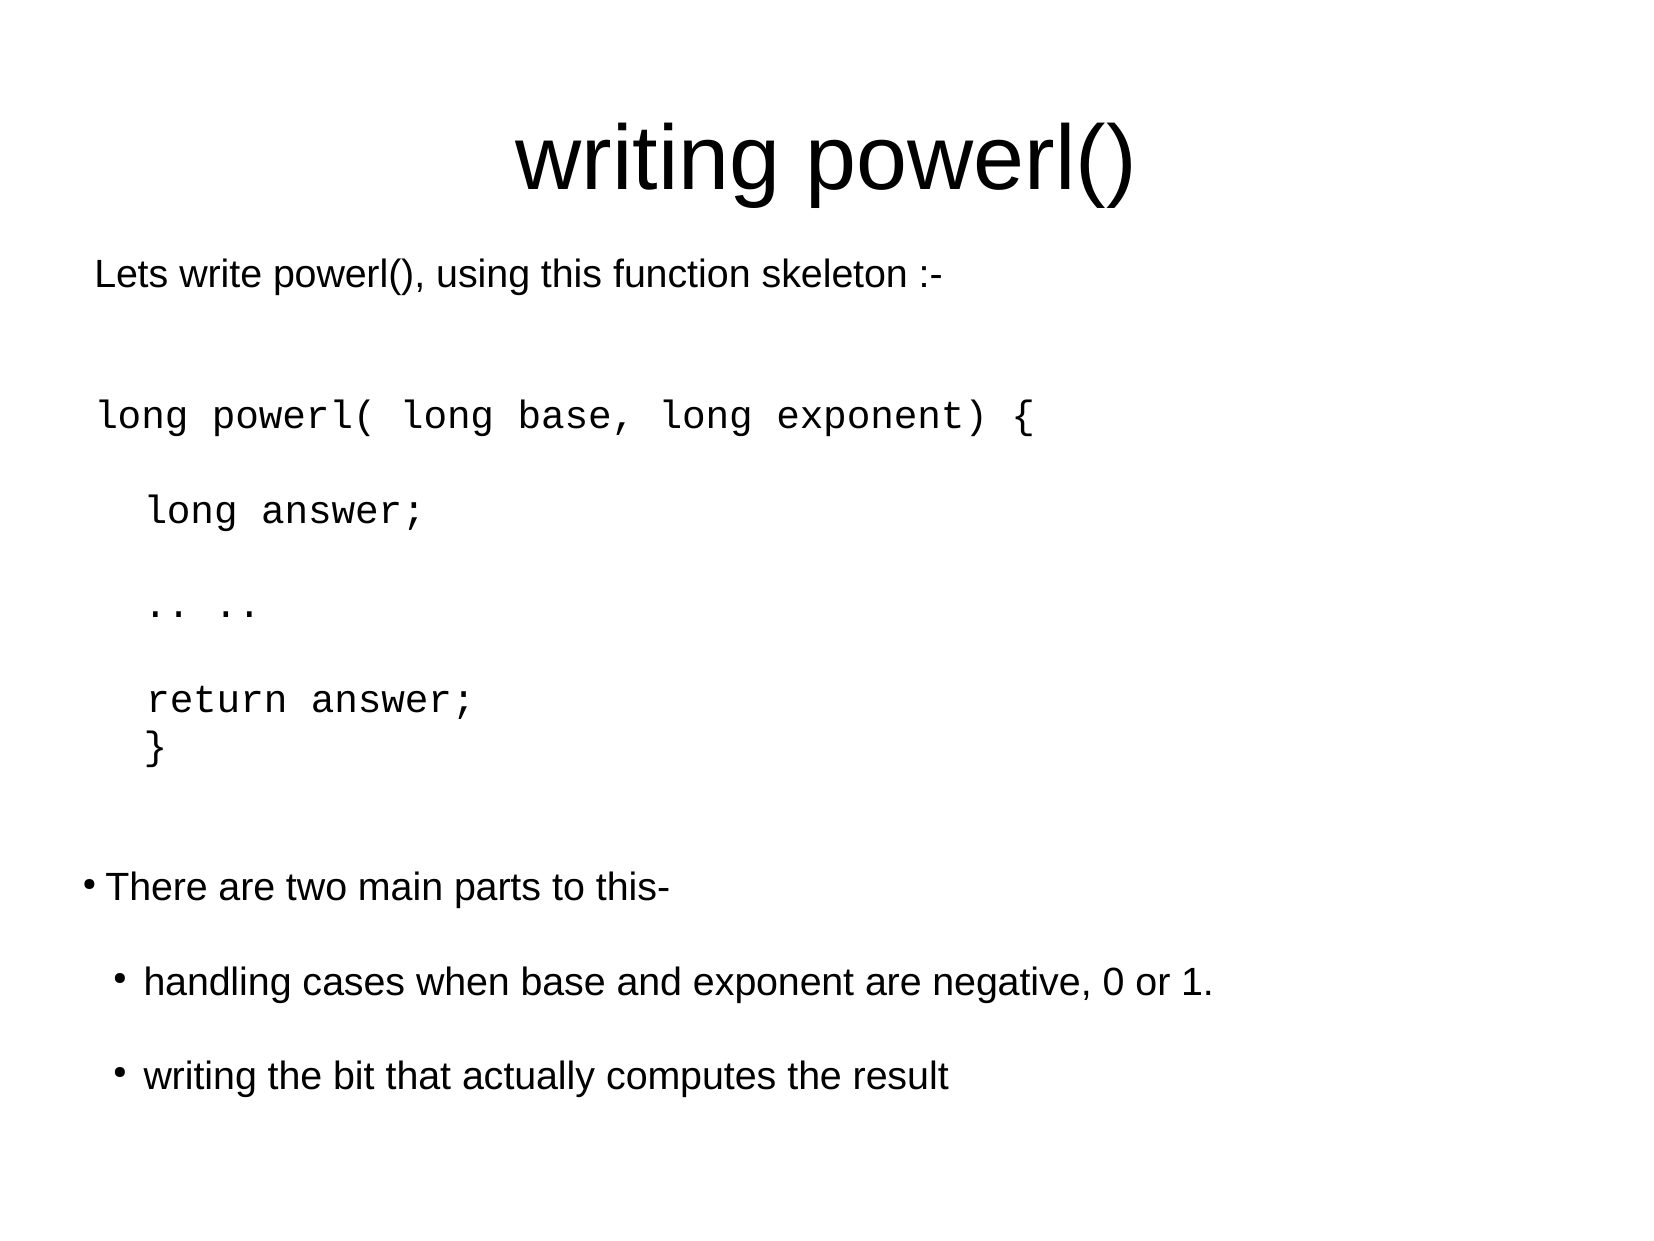

# writing powerl()
Lets write powerl(), using this function skeleton :-
long powerl( long base, long exponent) {
long answer;
.. ..
	return answer;
}
 There are two main parts to this-
handling cases when base and exponent are negative, 0 or 1.
writing the bit that actually computes the result